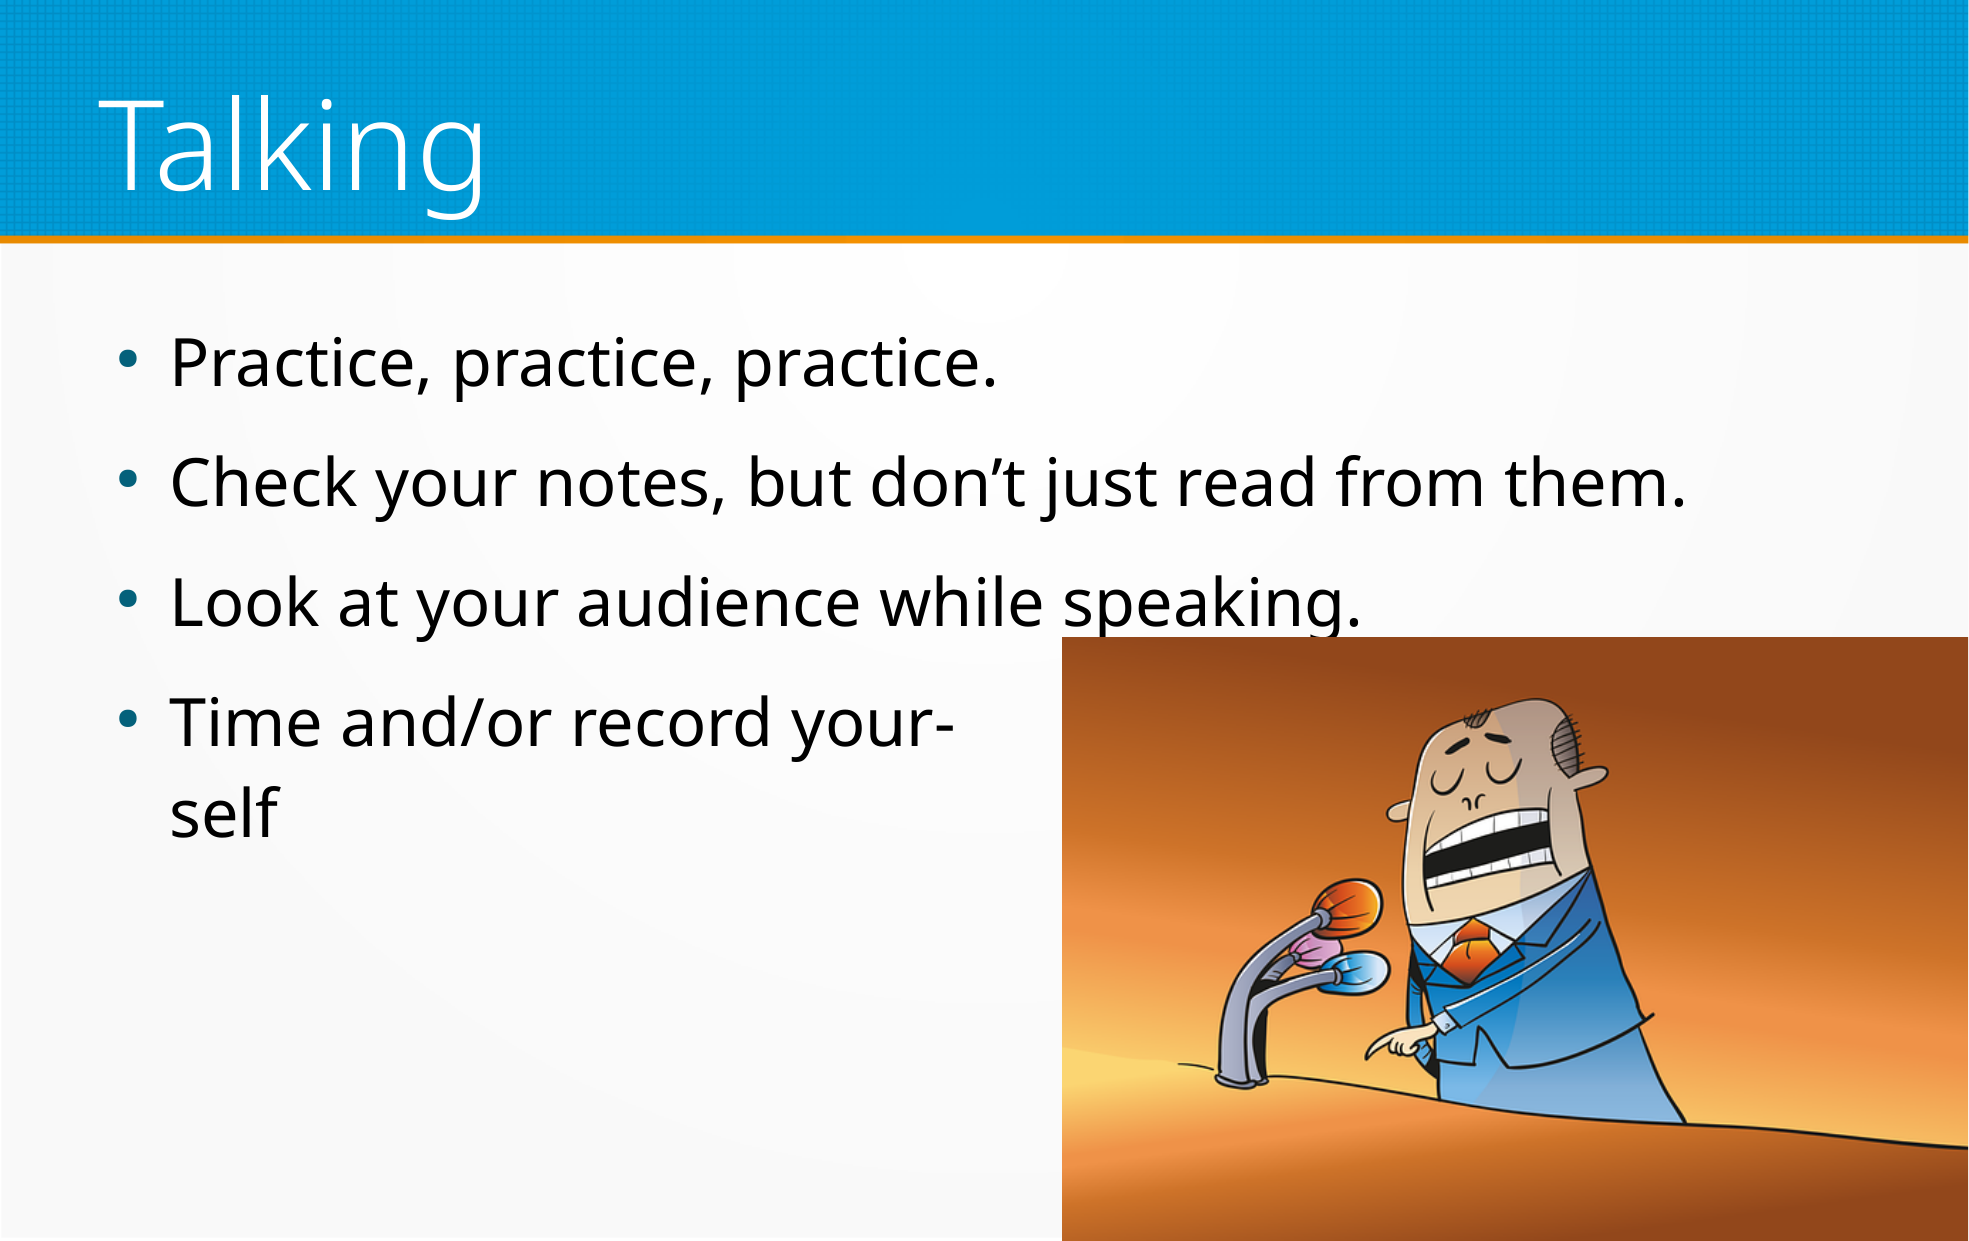

# Talking
Practice, practice, practice.
Check your notes, but don’t just read from them.
Look at your audience while speaking.
Time and/or record your-
self